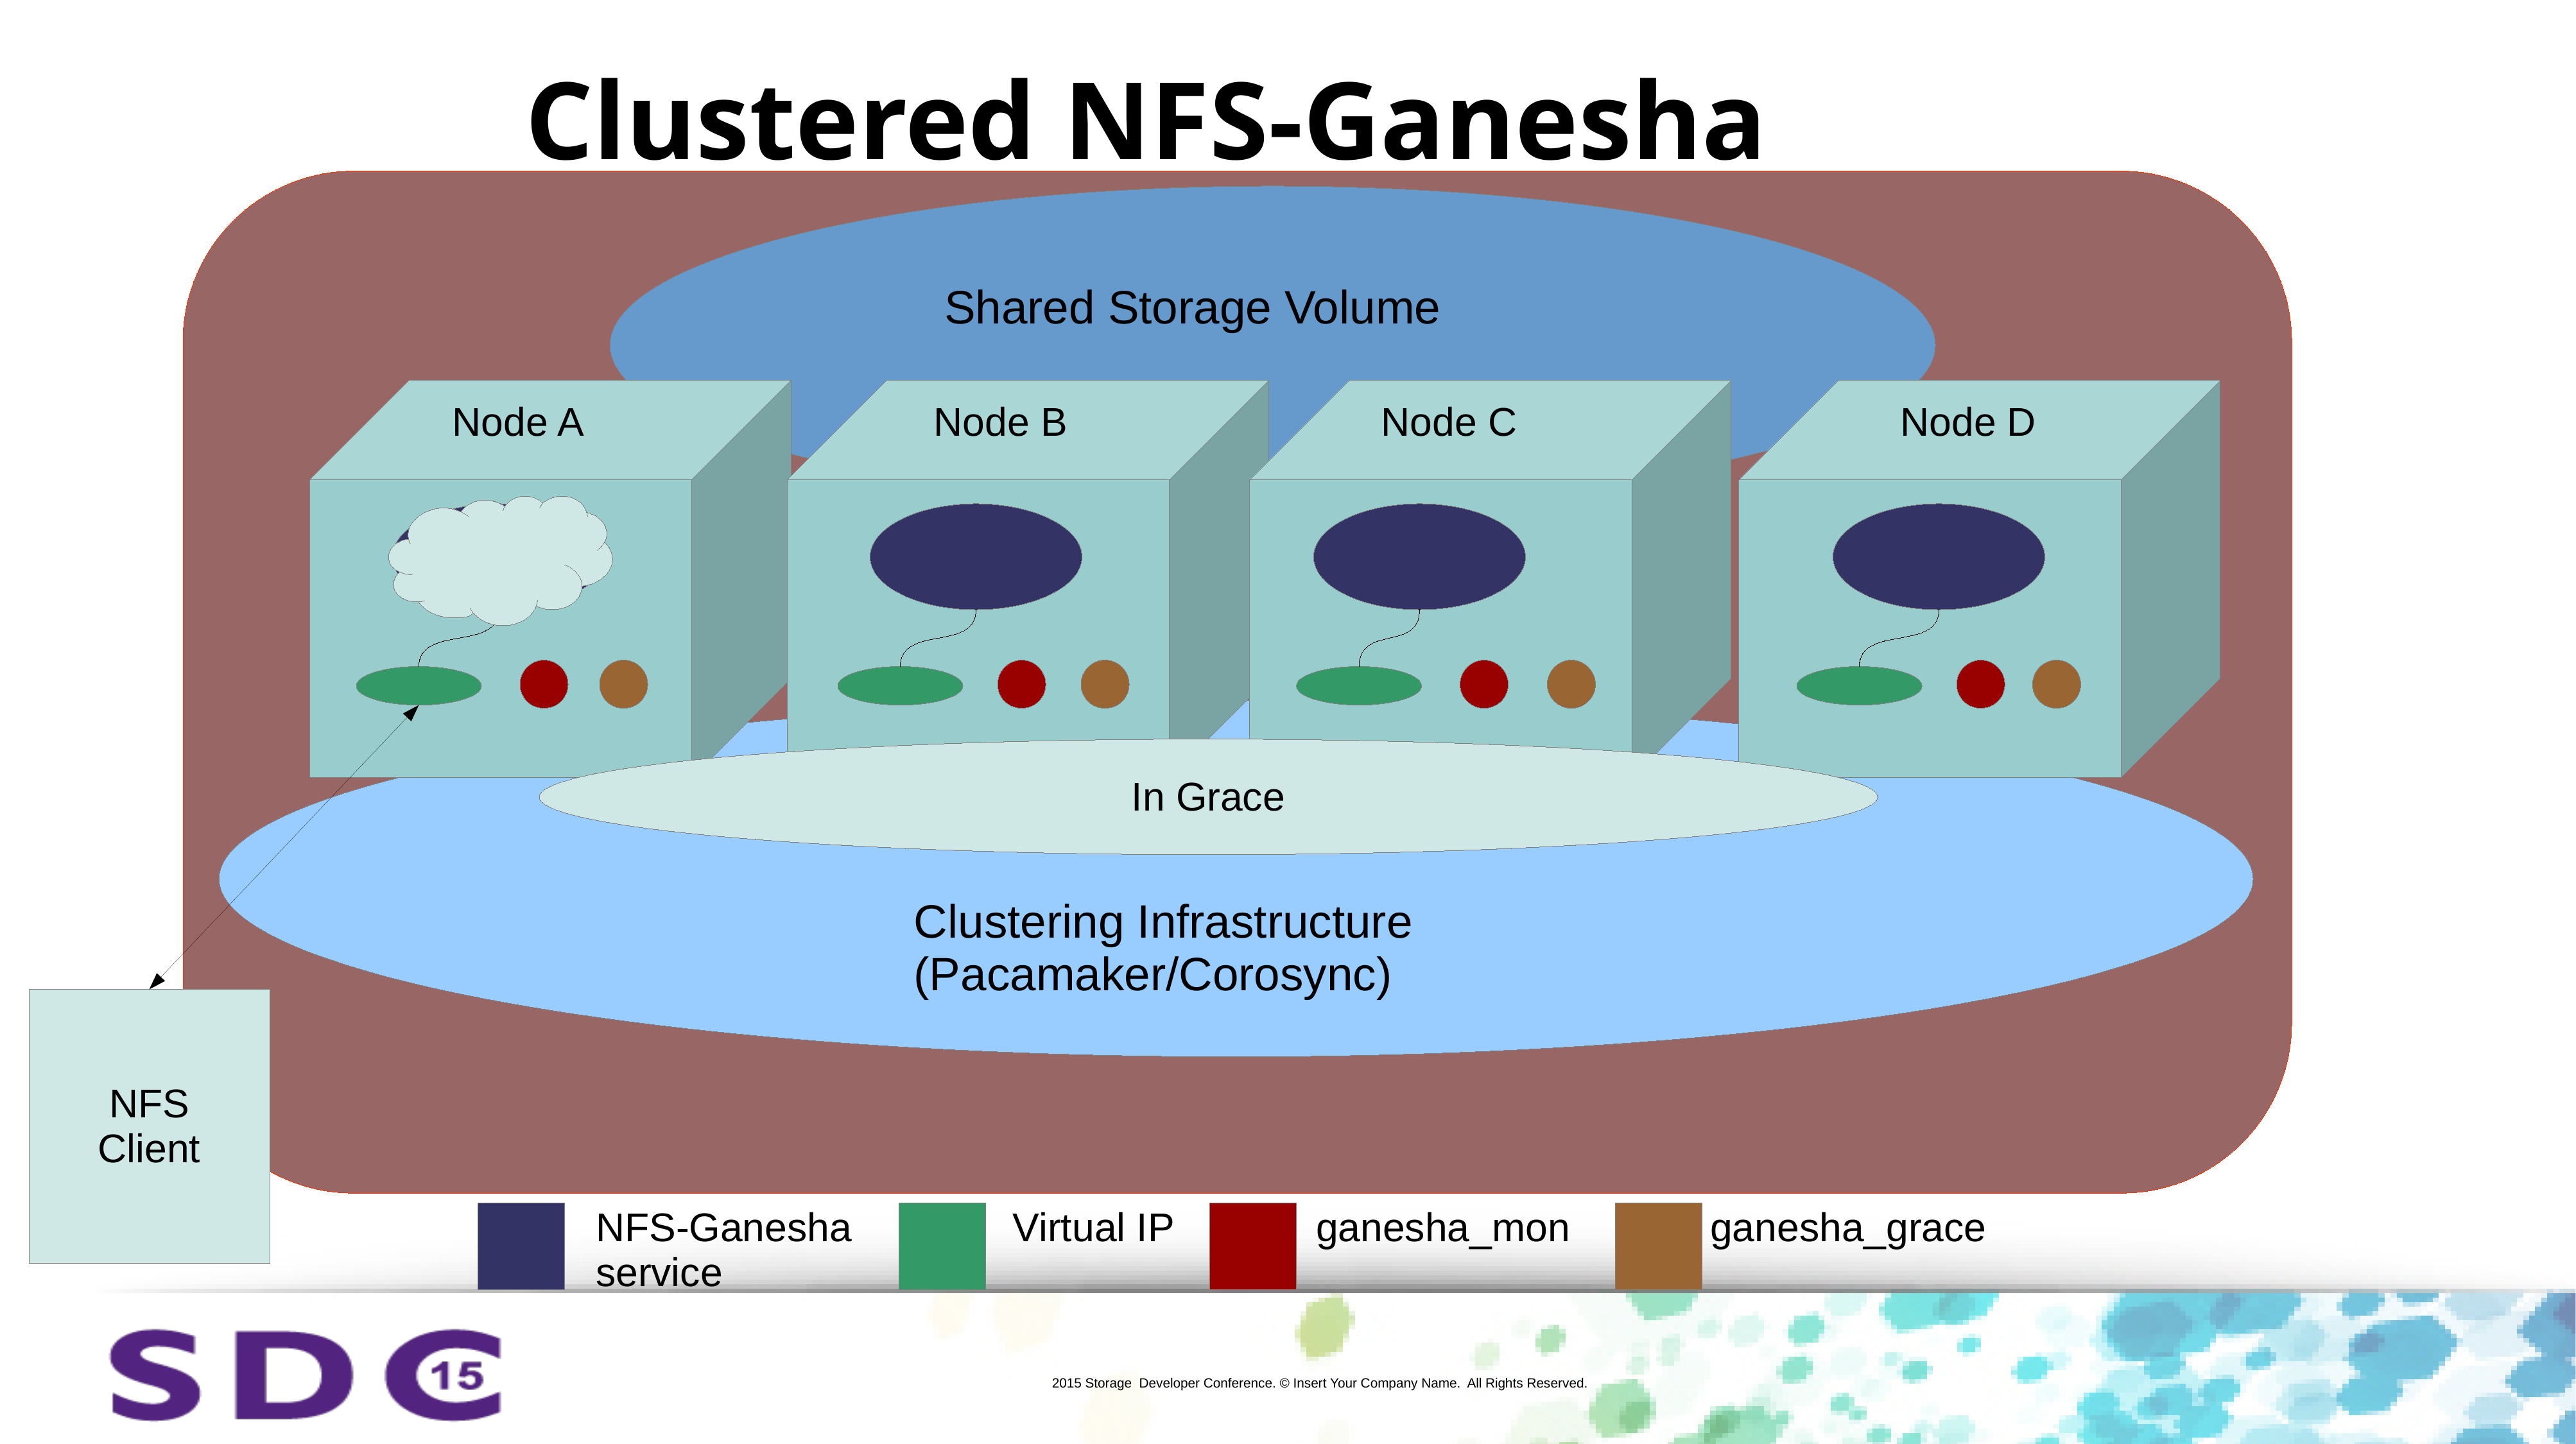

Clustered NFS-Ganesha
Shared Storage Volume
Node A
Node B
Node C
Node D
In Grace
Clustering Infrastructure
(Pacamaker/Corosync)
NFS
Client
NFS-Ganesha service
Virtual IP
ganesha_mon
ganesha_grace